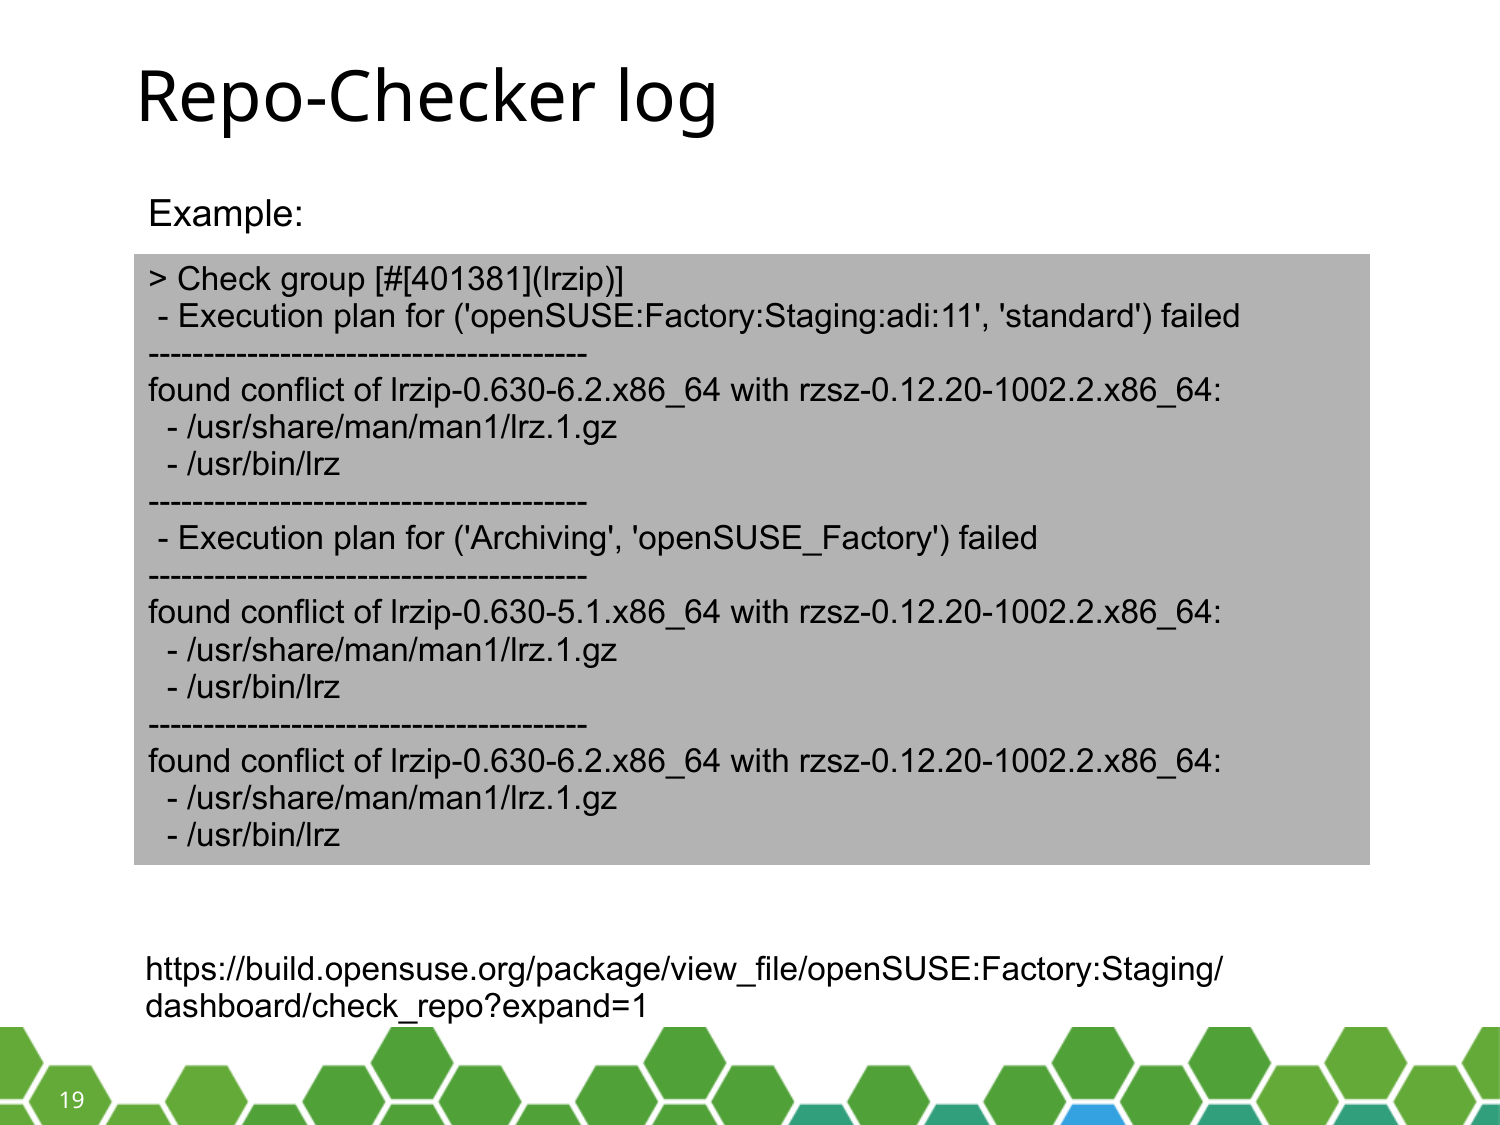

# Repo-Checker log
Example:
| > Check group [#[401381](lrzip)] - Execution plan for ('openSUSE:Factory:Staging:adi:11', 'standard') failed ---------------------------------------- found conflict of lrzip-0.630-6.2.x86\_64 with rzsz-0.12.20-1002.2.x86\_64: - /usr/share/man/man1/lrz.1.gz - /usr/bin/lrz ---------------------------------------- - Execution plan for ('Archiving', 'openSUSE\_Factory') failed ---------------------------------------- found conflict of lrzip-0.630-5.1.x86\_64 with rzsz-0.12.20-1002.2.x86\_64: - /usr/share/man/man1/lrz.1.gz - /usr/bin/lrz ---------------------------------------- found conflict of lrzip-0.630-6.2.x86\_64 with rzsz-0.12.20-1002.2.x86\_64: - /usr/share/man/man1/lrz.1.gz - /usr/bin/lrz |
| --- |
https://build.opensuse.org/package/view_file/openSUSE:Factory:Staging/dashboard/check_repo?expand=1